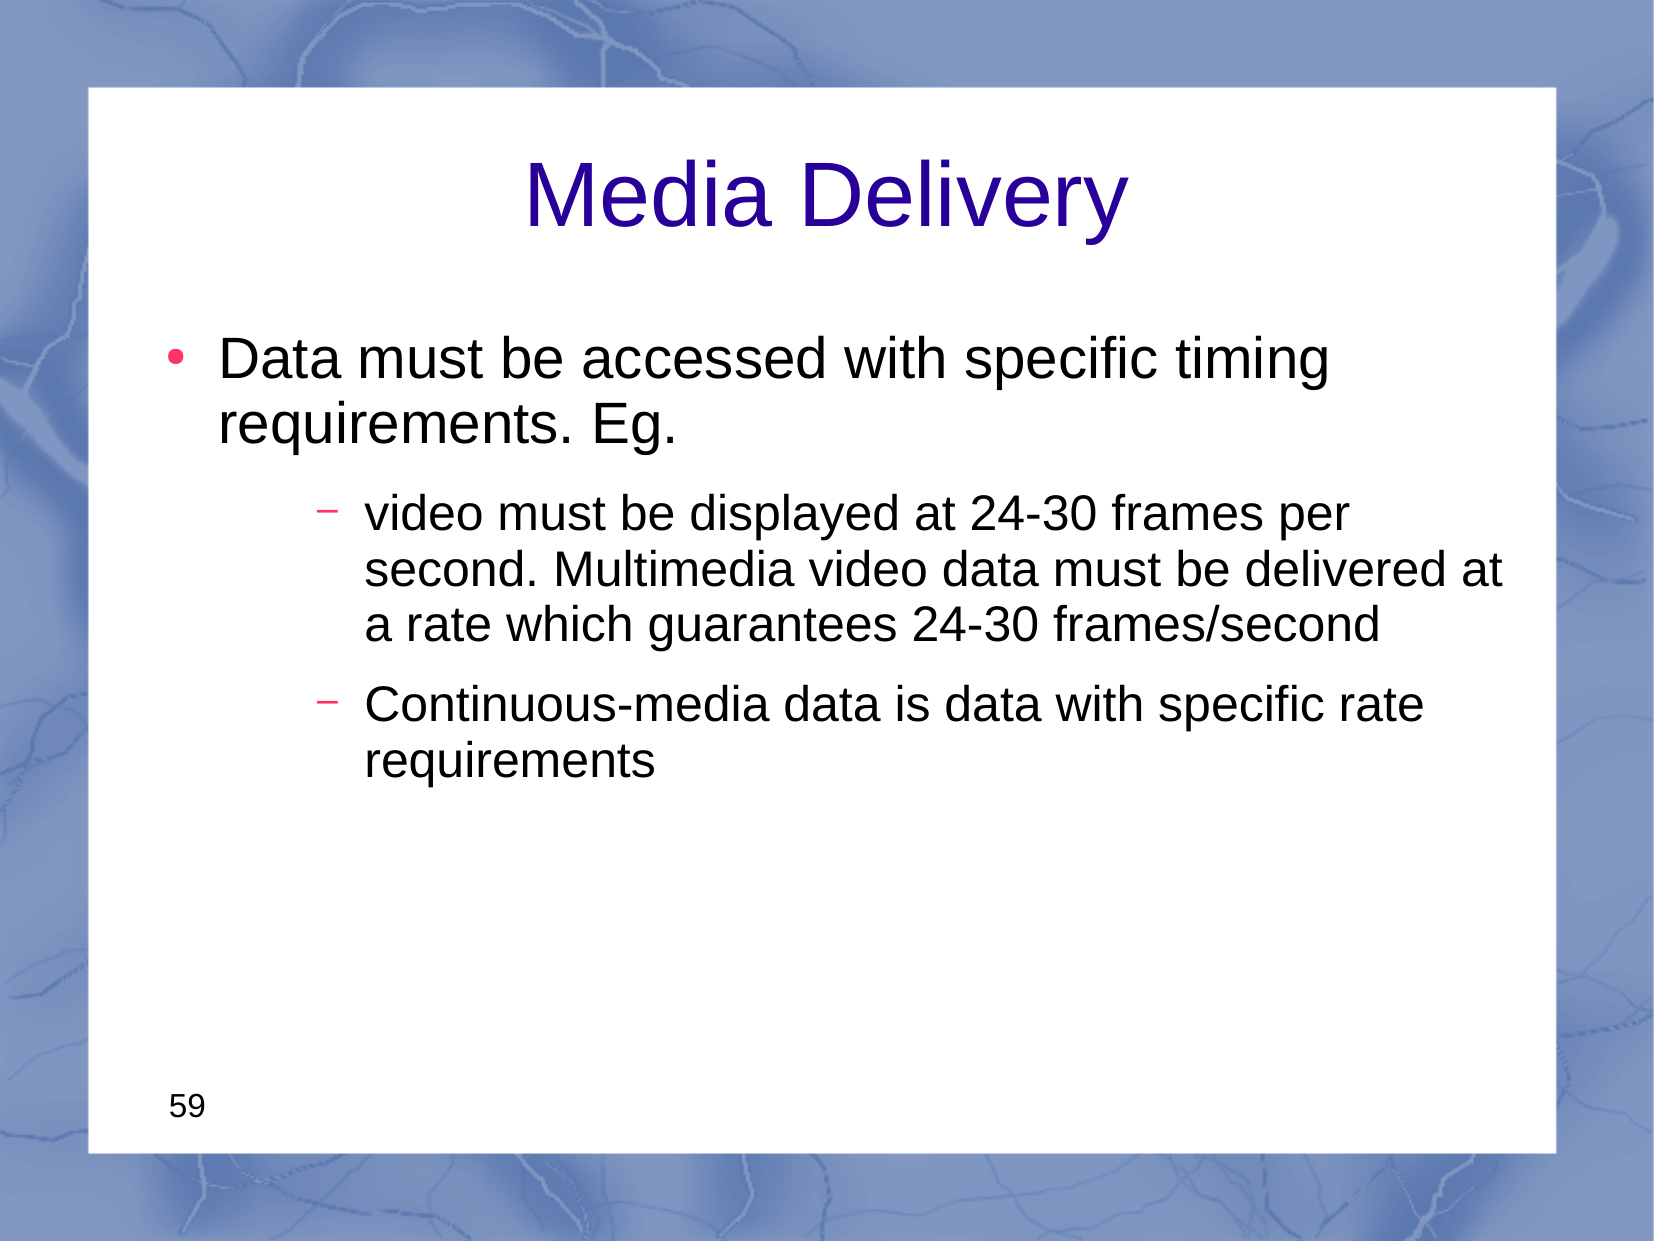

# Media Delivery
Data must be accessed with specific timing requirements. Eg.
video must be displayed at 24-30 frames per second. Multimedia video data must be delivered at a rate which guarantees 24-30 frames/second
Continuous-media data is data with specific rate requirements
59